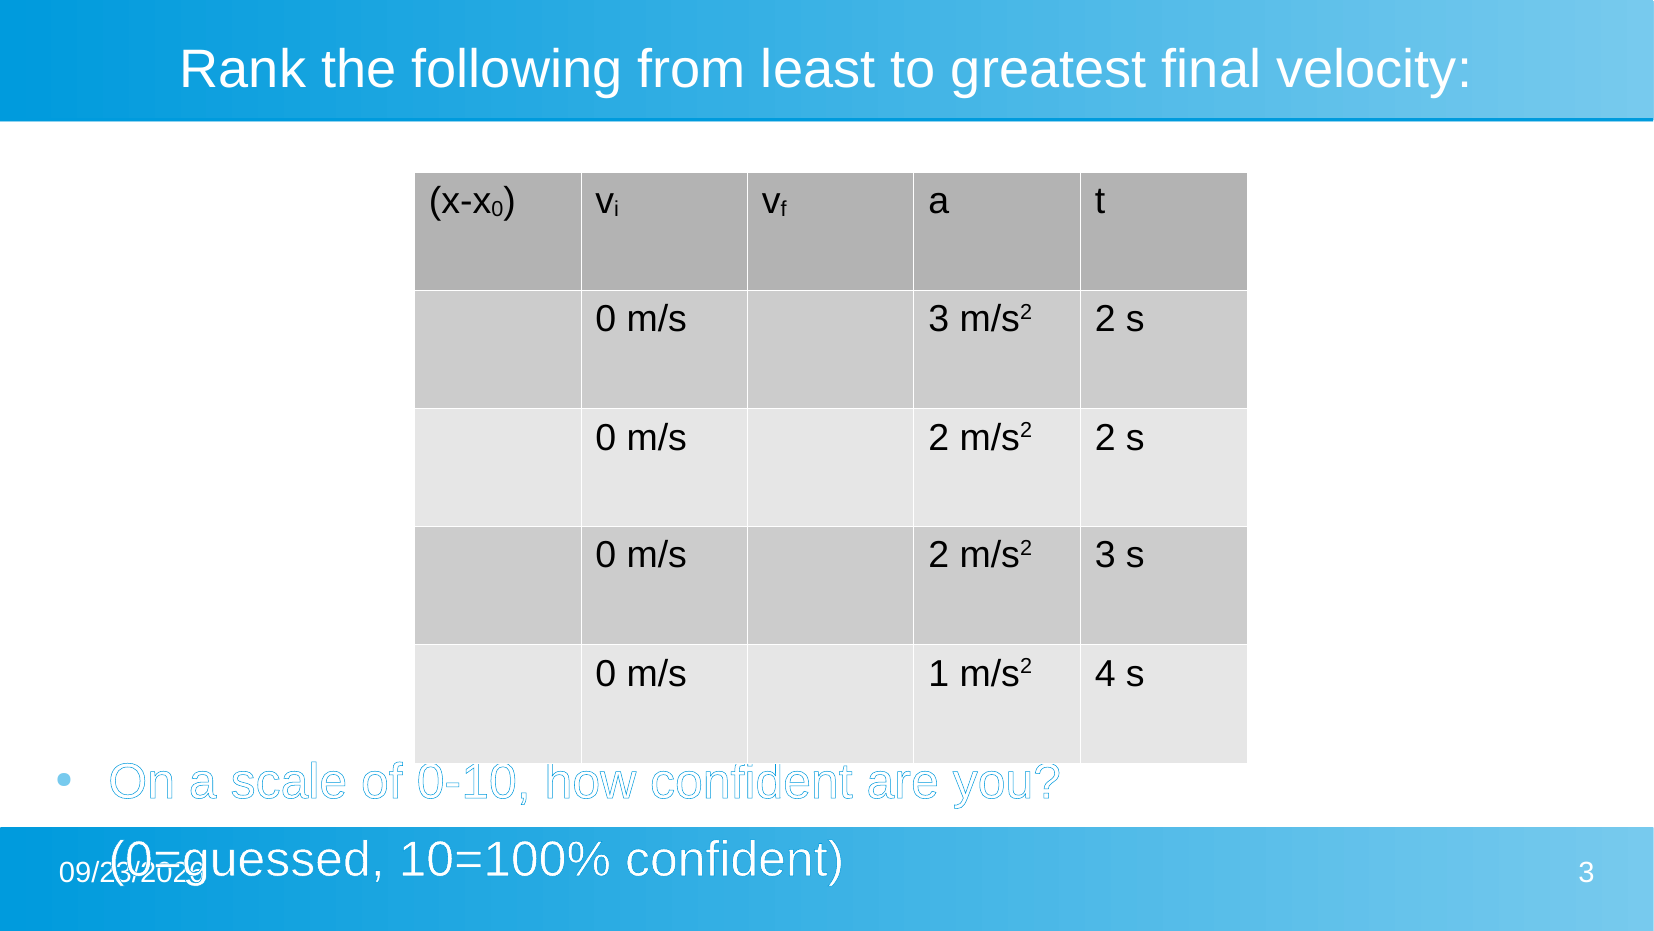

# Rank the following from least to greatest final velocity:
| (x-x0) | vi | vf | a | t |
| --- | --- | --- | --- | --- |
| | 0 m/s | | 3 m/s2 | 2 s |
| | 0 m/s | | 2 m/s2 | 2 s |
| | 0 m/s | | 2 m/s2 | 3 s |
| | 0 m/s | | 1 m/s2 | 4 s |
On a scale of 0-10, how confident are you?
(0=guessed, 10=100% confident)
3